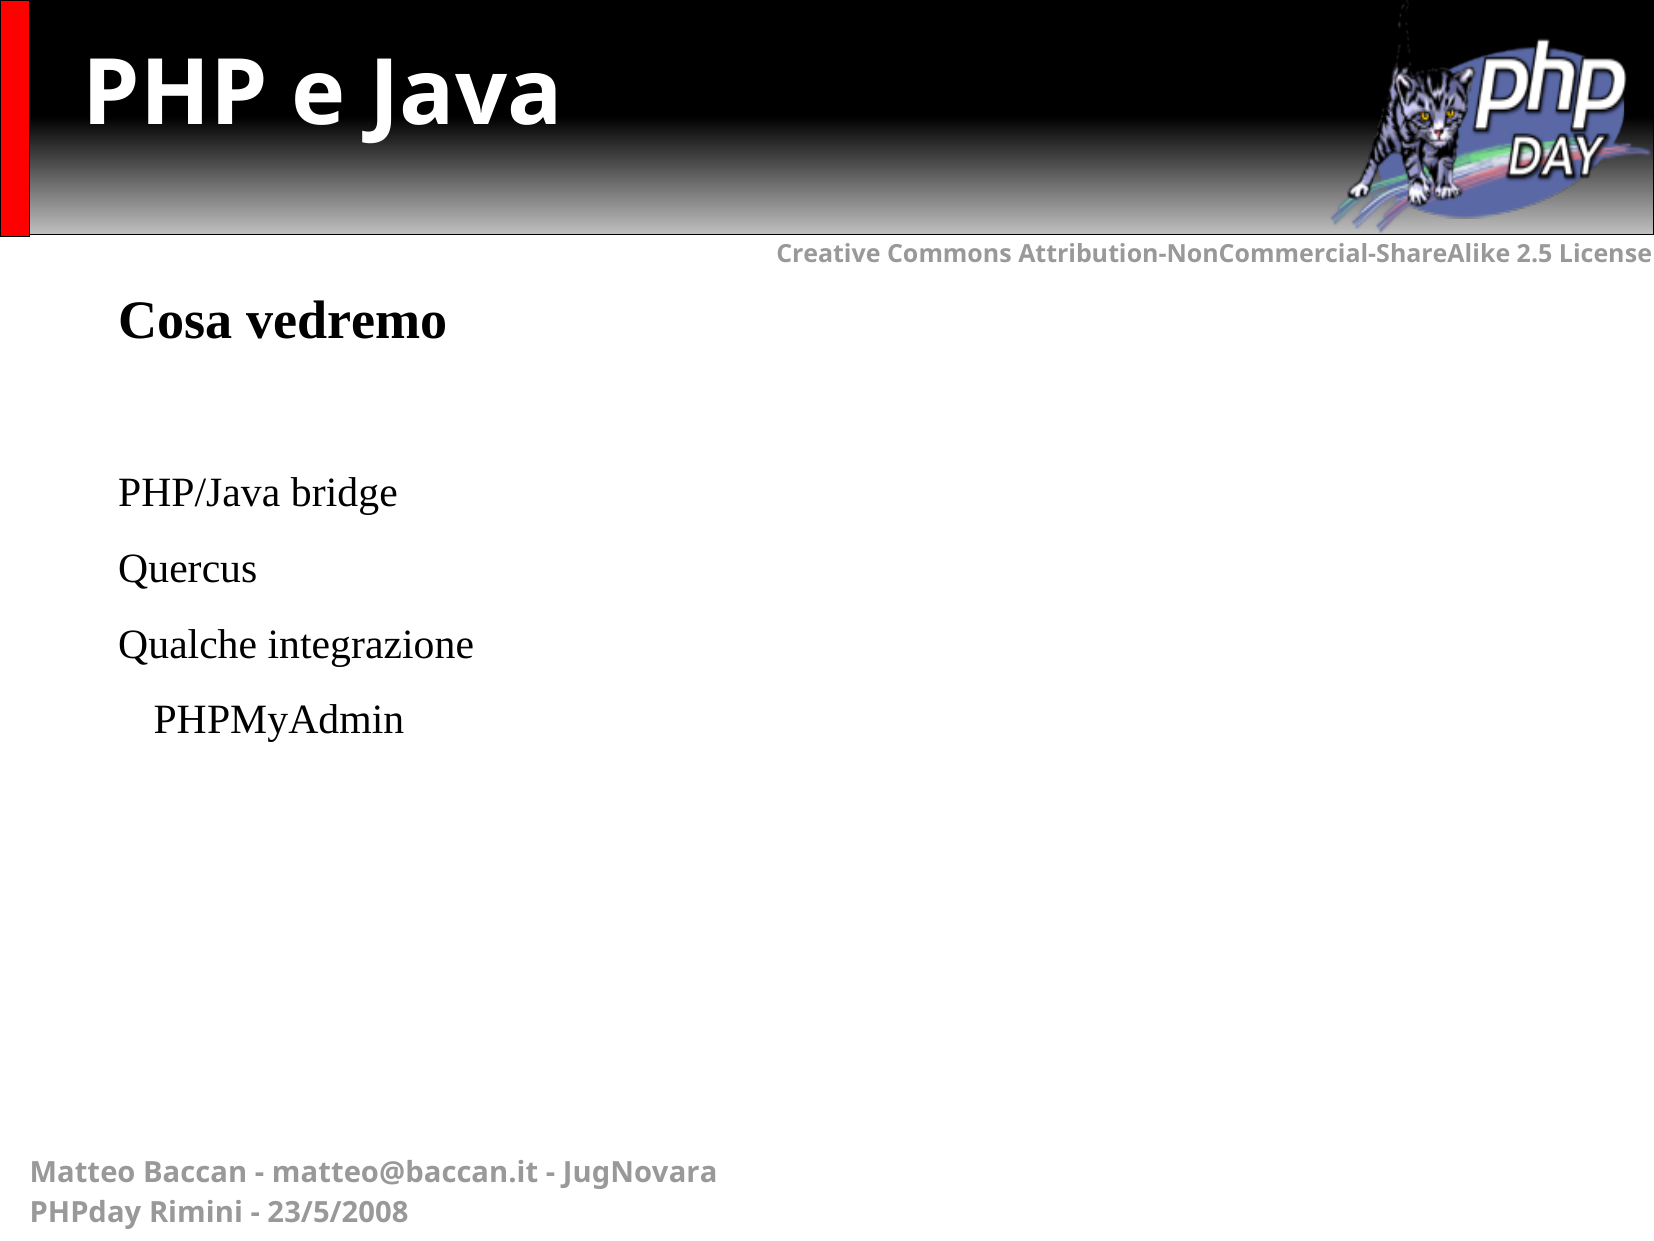

# PHP e Java
Cosa vedremo
PHP/Java bridge
Quercus
Qualche integrazione
PHPMyAdmin